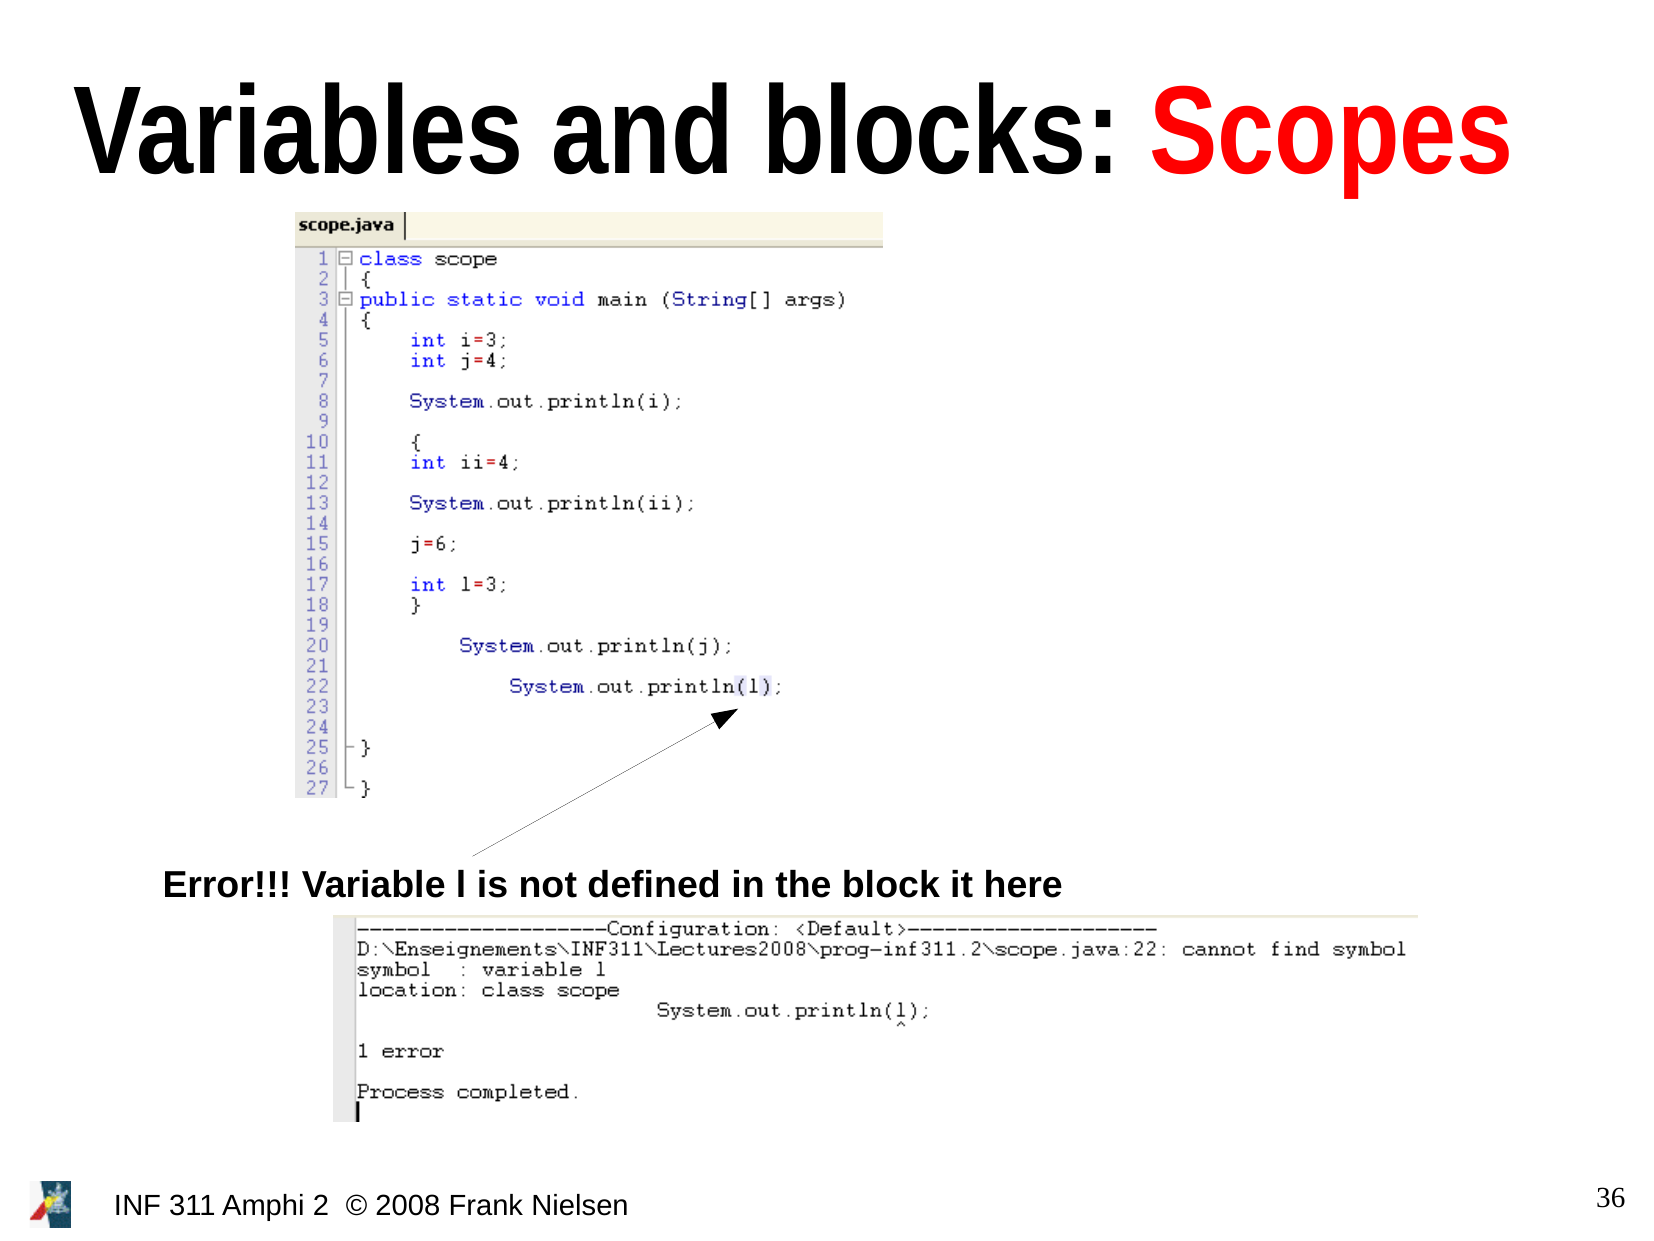

Variables and blocks: Scopes
Error!!! Variable l is not defined in the block it here